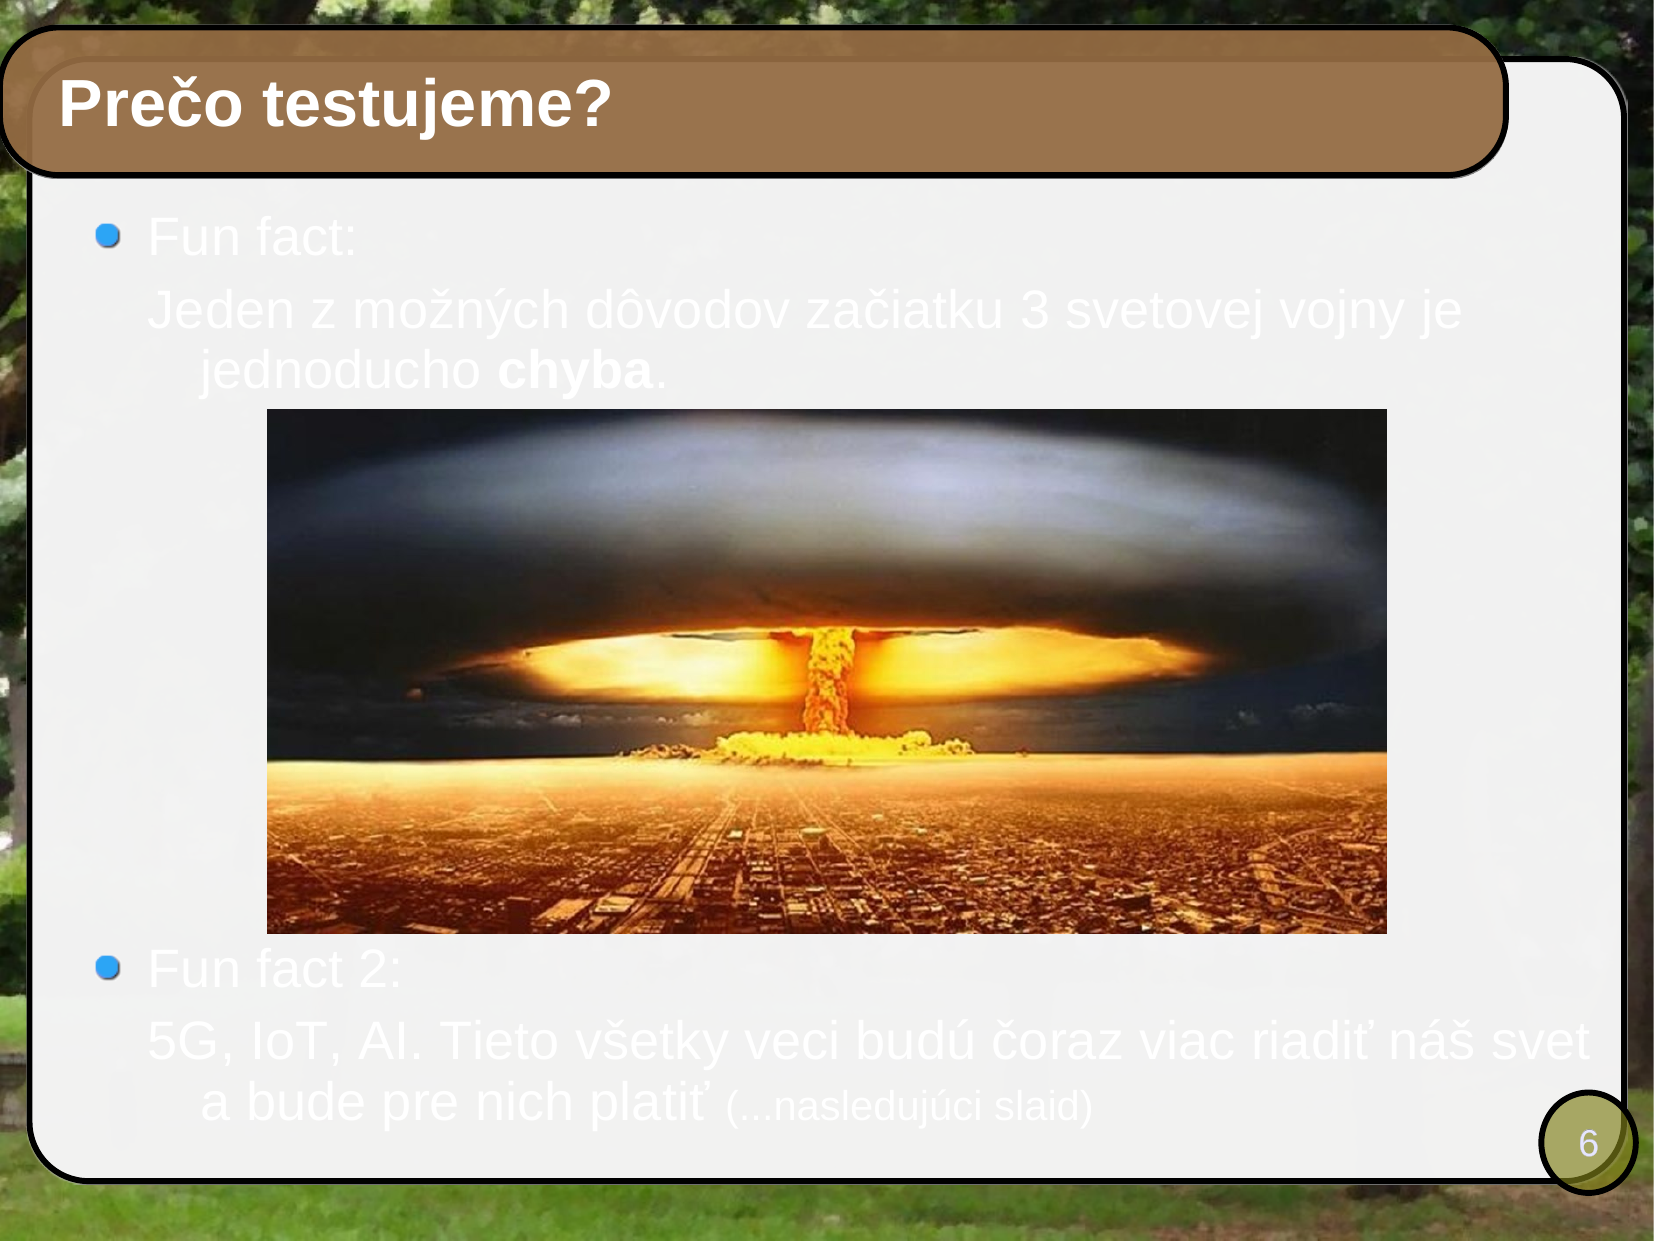

# Prečo testujeme?
Fun fact:
Jeden z možných dôvodov začiatku 3 svetovej vojny je jednoducho chyba.
Fun fact 2:
5G, IoT, AI. Tieto všetky veci budú čoraz viac riadiť náš svet a bude pre nich platiť (...nasledujúci slaid)
6